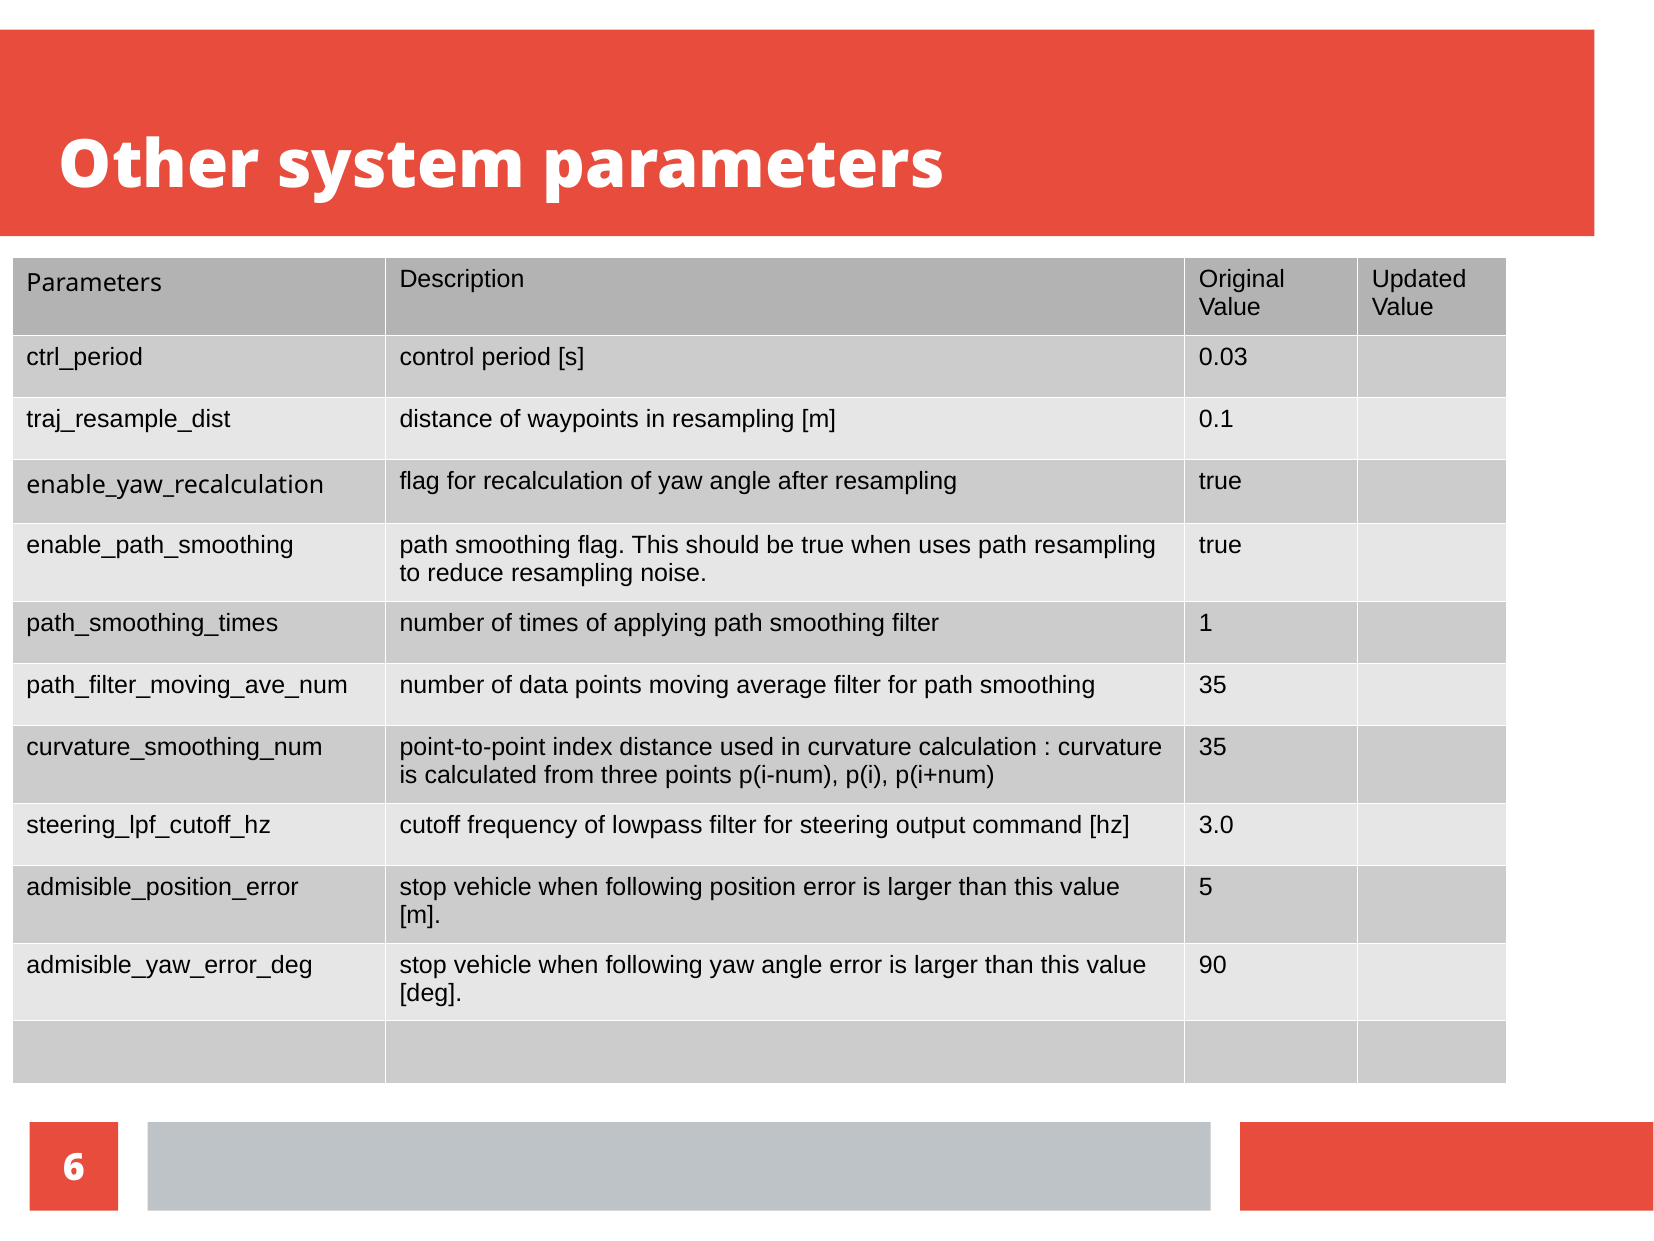

# Other system parameters
| Parameters | Description | Original Value | Updated Value |
| --- | --- | --- | --- |
| ctrl\_period | control period [s] | 0.03 | |
| traj\_resample\_dist | distance of waypoints in resampling [m] | 0.1 | |
| enable\_yaw\_recalculation | flag for recalculation of yaw angle after resampling | true | |
| enable\_path\_smoothing | path smoothing flag. This should be true when uses path resampling to reduce resampling noise. | true | |
| path\_smoothing\_times | number of times of applying path smoothing filter | 1 | |
| path\_filter\_moving\_ave\_num | number of data points moving average filter for path smoothing | 35 | |
| curvature\_smoothing\_num | point-to-point index distance used in curvature calculation : curvature is calculated from three points p(i-num), p(i), p(i+num) | 35 | |
| steering\_lpf\_cutoff\_hz | cutoff frequency of lowpass filter for steering output command [hz] | 3.0 | |
| admisible\_position\_error | stop vehicle when following position error is larger than this value [m]. | 5 | |
| admisible\_yaw\_error\_deg | stop vehicle when following yaw angle error is larger than this value [deg]. | 90 | |
| | | | |
6